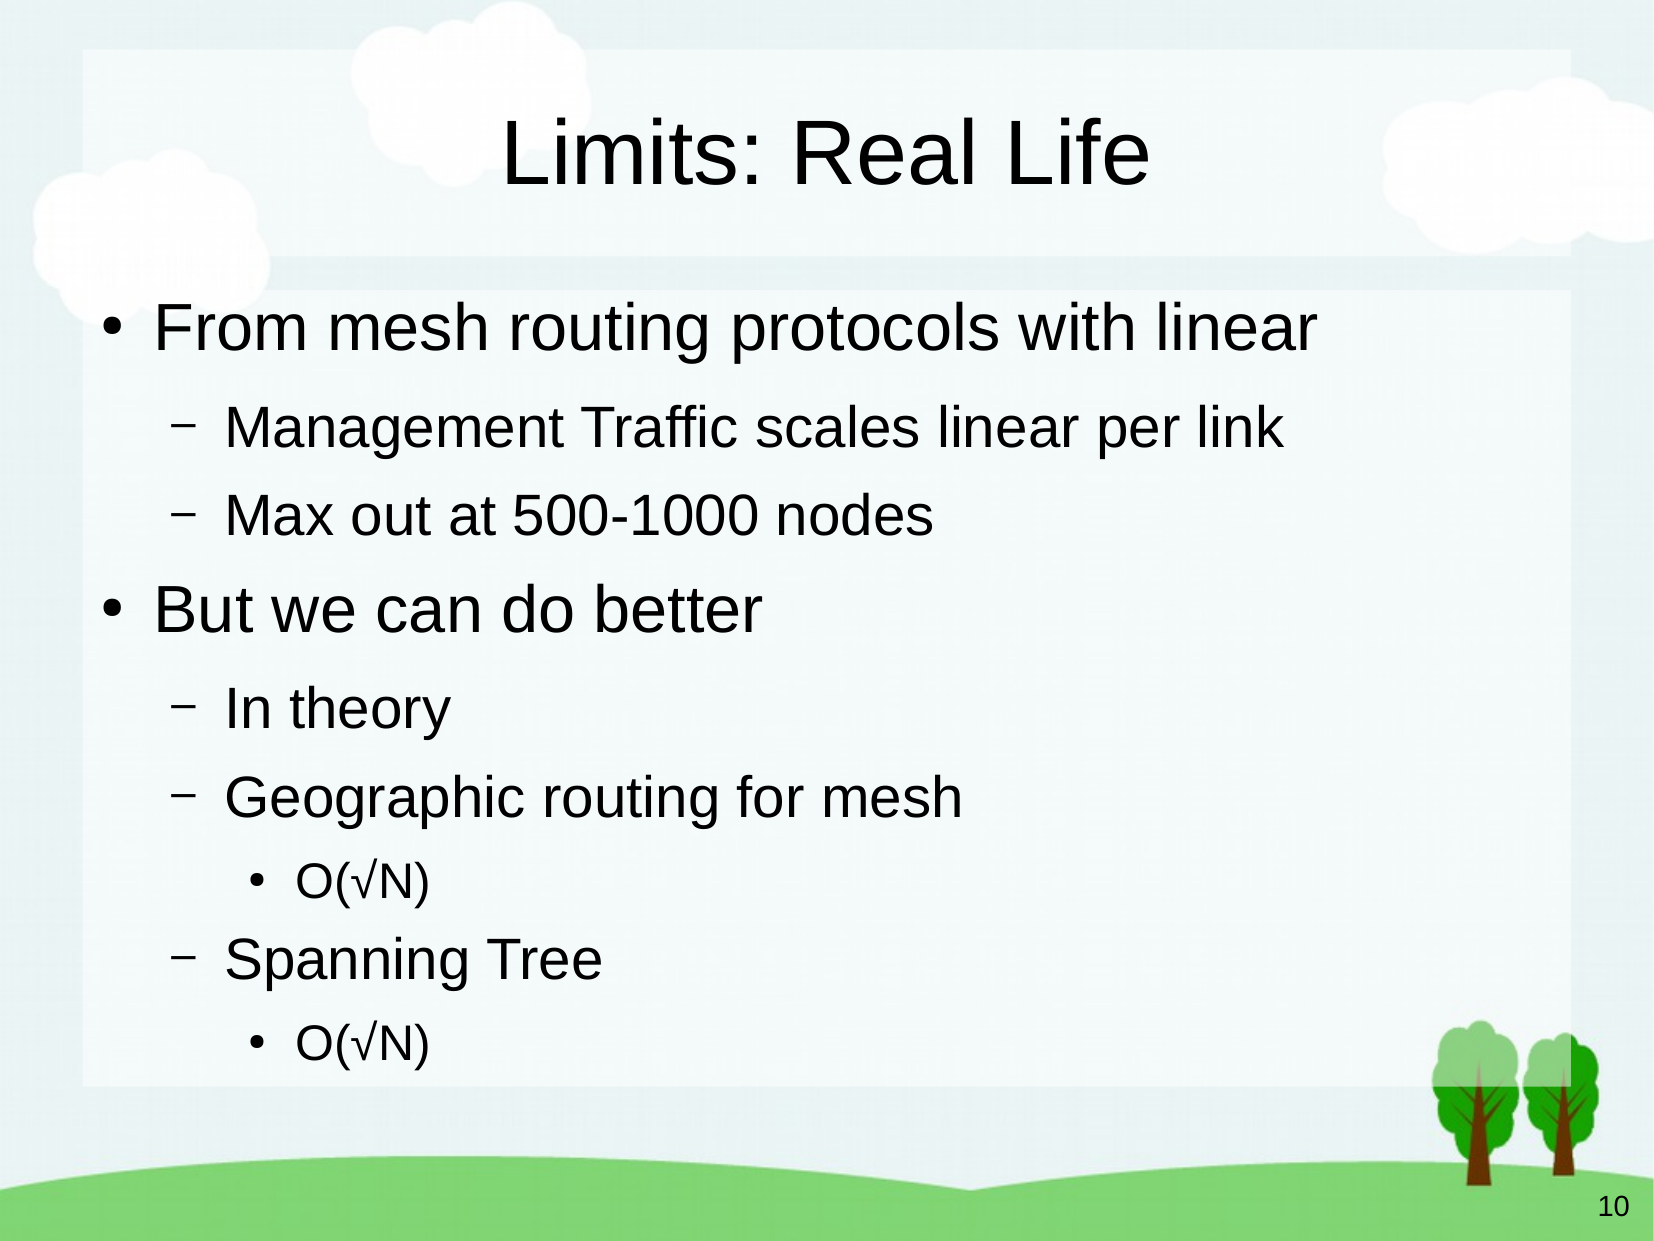

# Limits: Real Life
From mesh routing protocols with linear
Management Traffic scales linear per link
Max out at 500-1000 nodes
But we can do better
In theory
Geographic routing for mesh
O(√N)
Spanning Tree
O(√N)
10